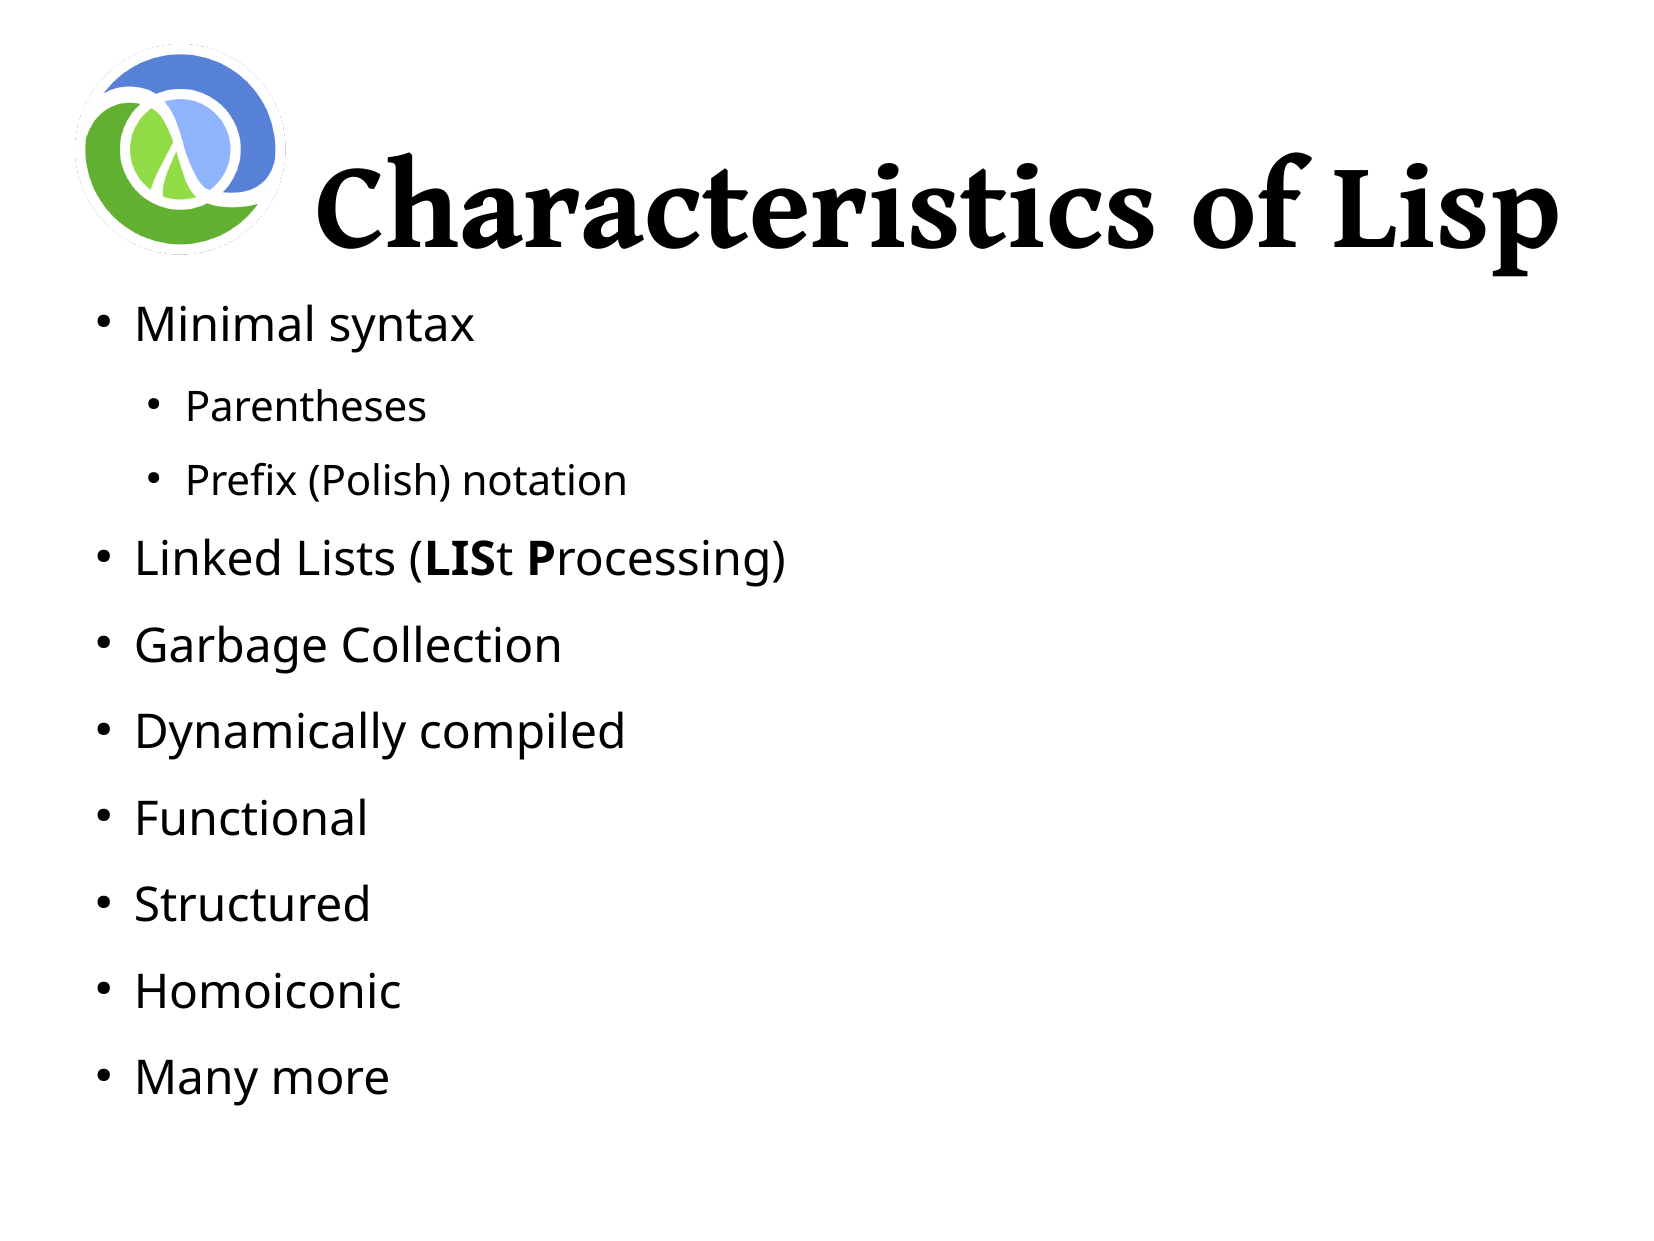

# Characteristics of Lisp
Minimal syntax
Parentheses
Prefix (Polish) notation
Linked Lists (LISt Processing)
Garbage Collection
Dynamically compiled
Functional
Structured
Homoiconic
Many more